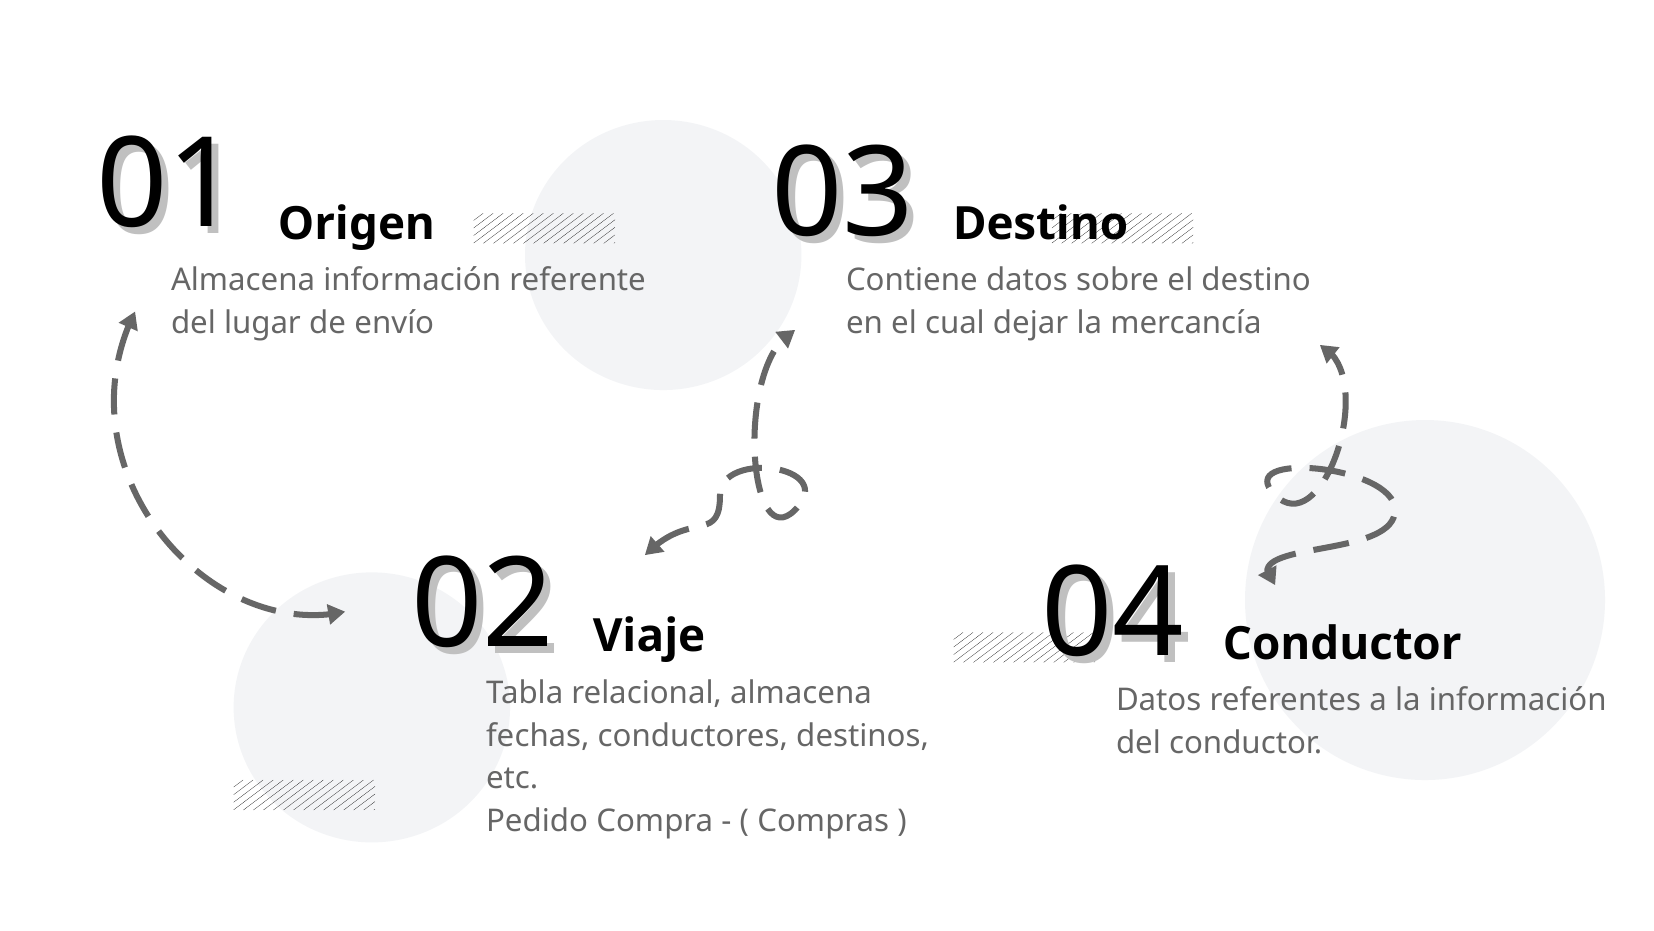

01
03
Origen
Destino
Almacena información referente del lugar de envío
Contiene datos sobre el destino en el cual dejar la mercancía
02
04
Viaje
Conductor
Tabla relacional, almacena fechas, conductores, destinos, etc.
Pedido Compra - ( Compras )
Datos referentes a la información del conductor.